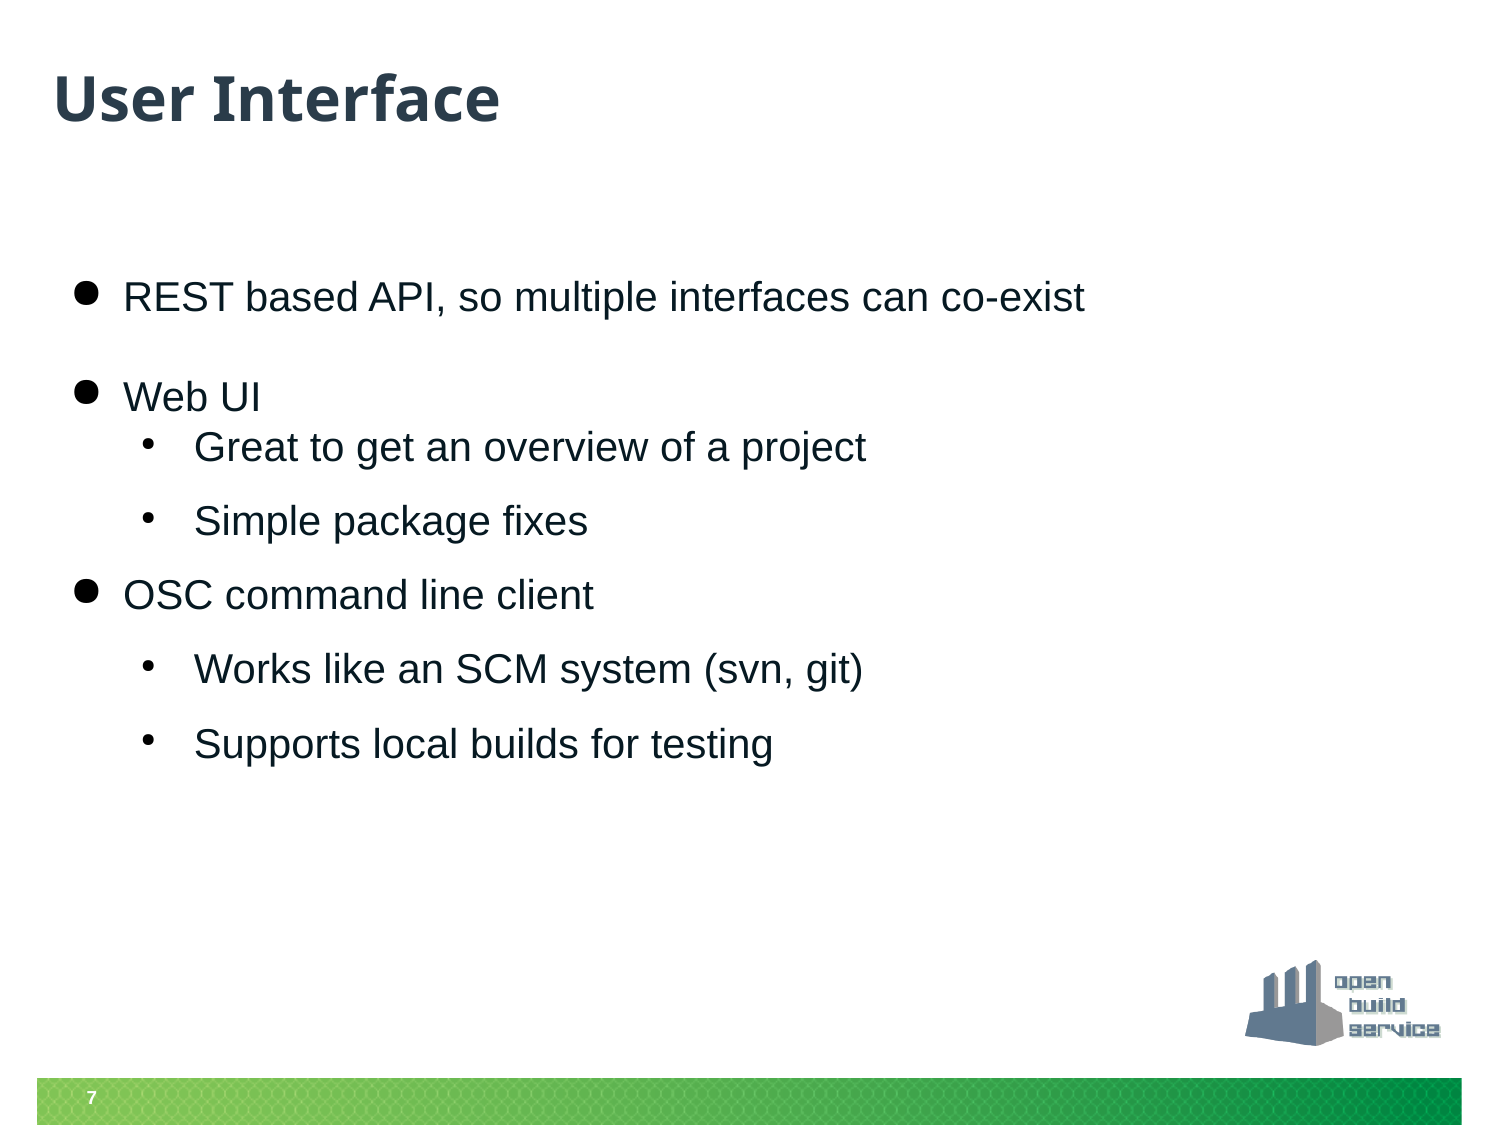

# User Interface
REST based API, so multiple interfaces can co-exist
Web UI
Great to get an overview of a project
Simple package fixes
OSC command line client
Works like an SCM system (svn, git)
Supports local builds for testing